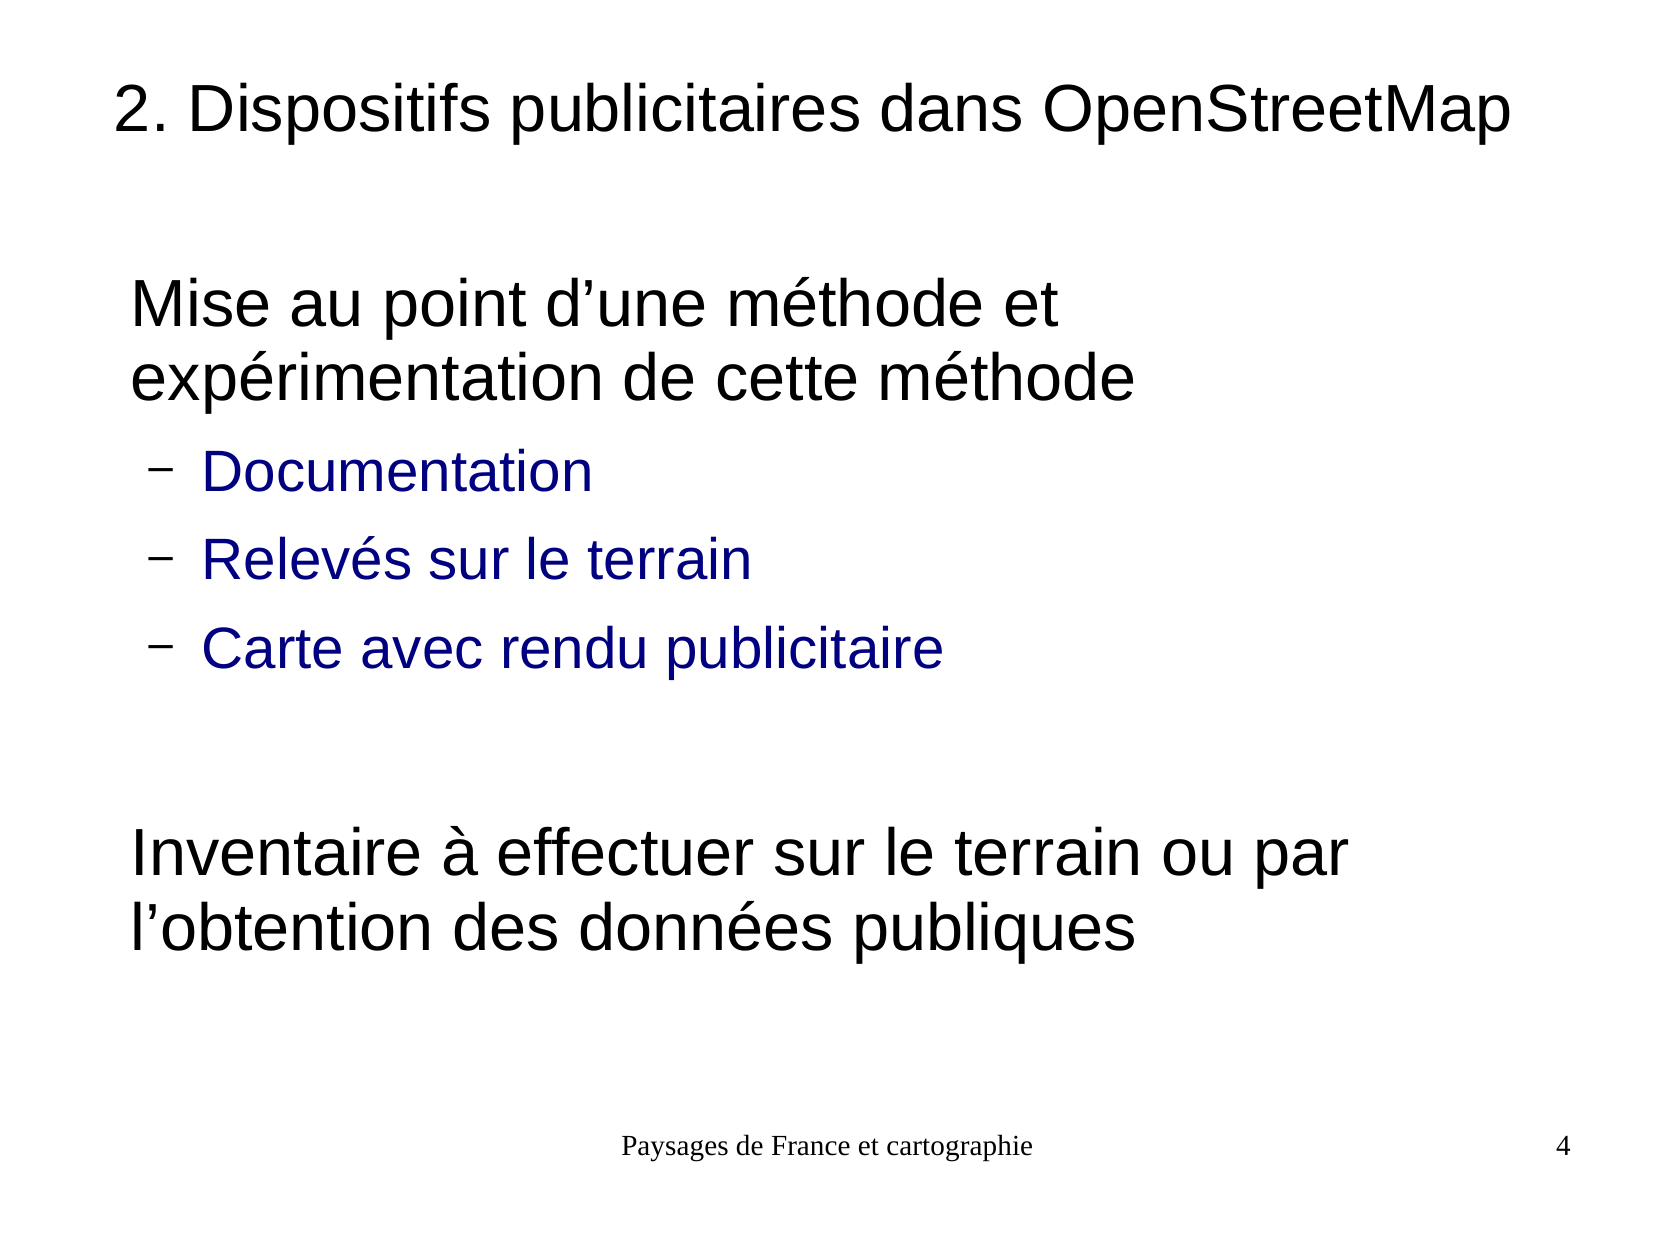

# 2. Dispositifs publicitaires dans OpenStreetMap
Mise au point d’une méthode et expérimentation de cette méthode
Documentation
Relevés sur le terrain
Carte avec rendu publicitaire
Inventaire à effectuer sur le terrain ou par l’obtention des données publiques
Paysages de France et cartographie
4